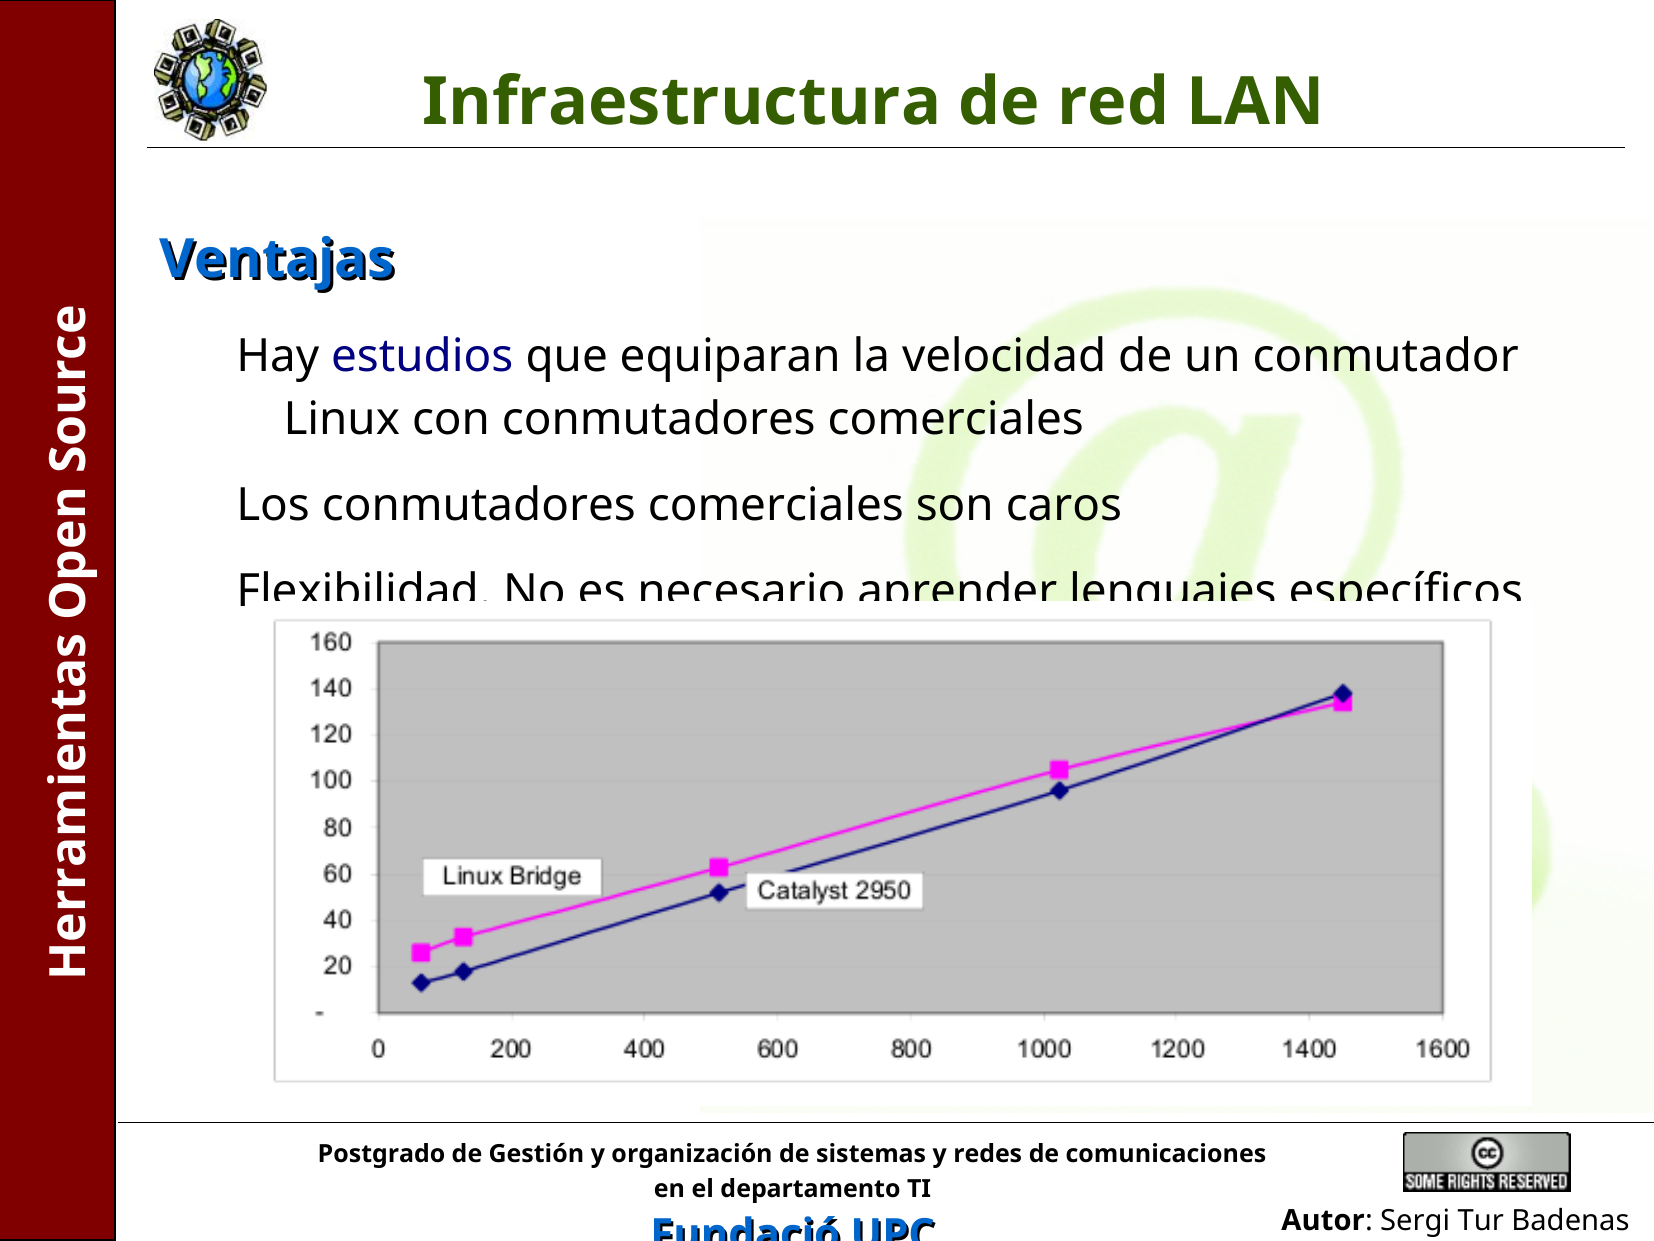

# Infraestructura de red LAN
Ventajas
Hay estudios que equiparan la velocidad de un conmutador Linux con conmutadores comerciales
Los conmutadores comerciales son caros
Flexibilidad. No es necesario aprender lenguajes específicos (Cisco IOS)